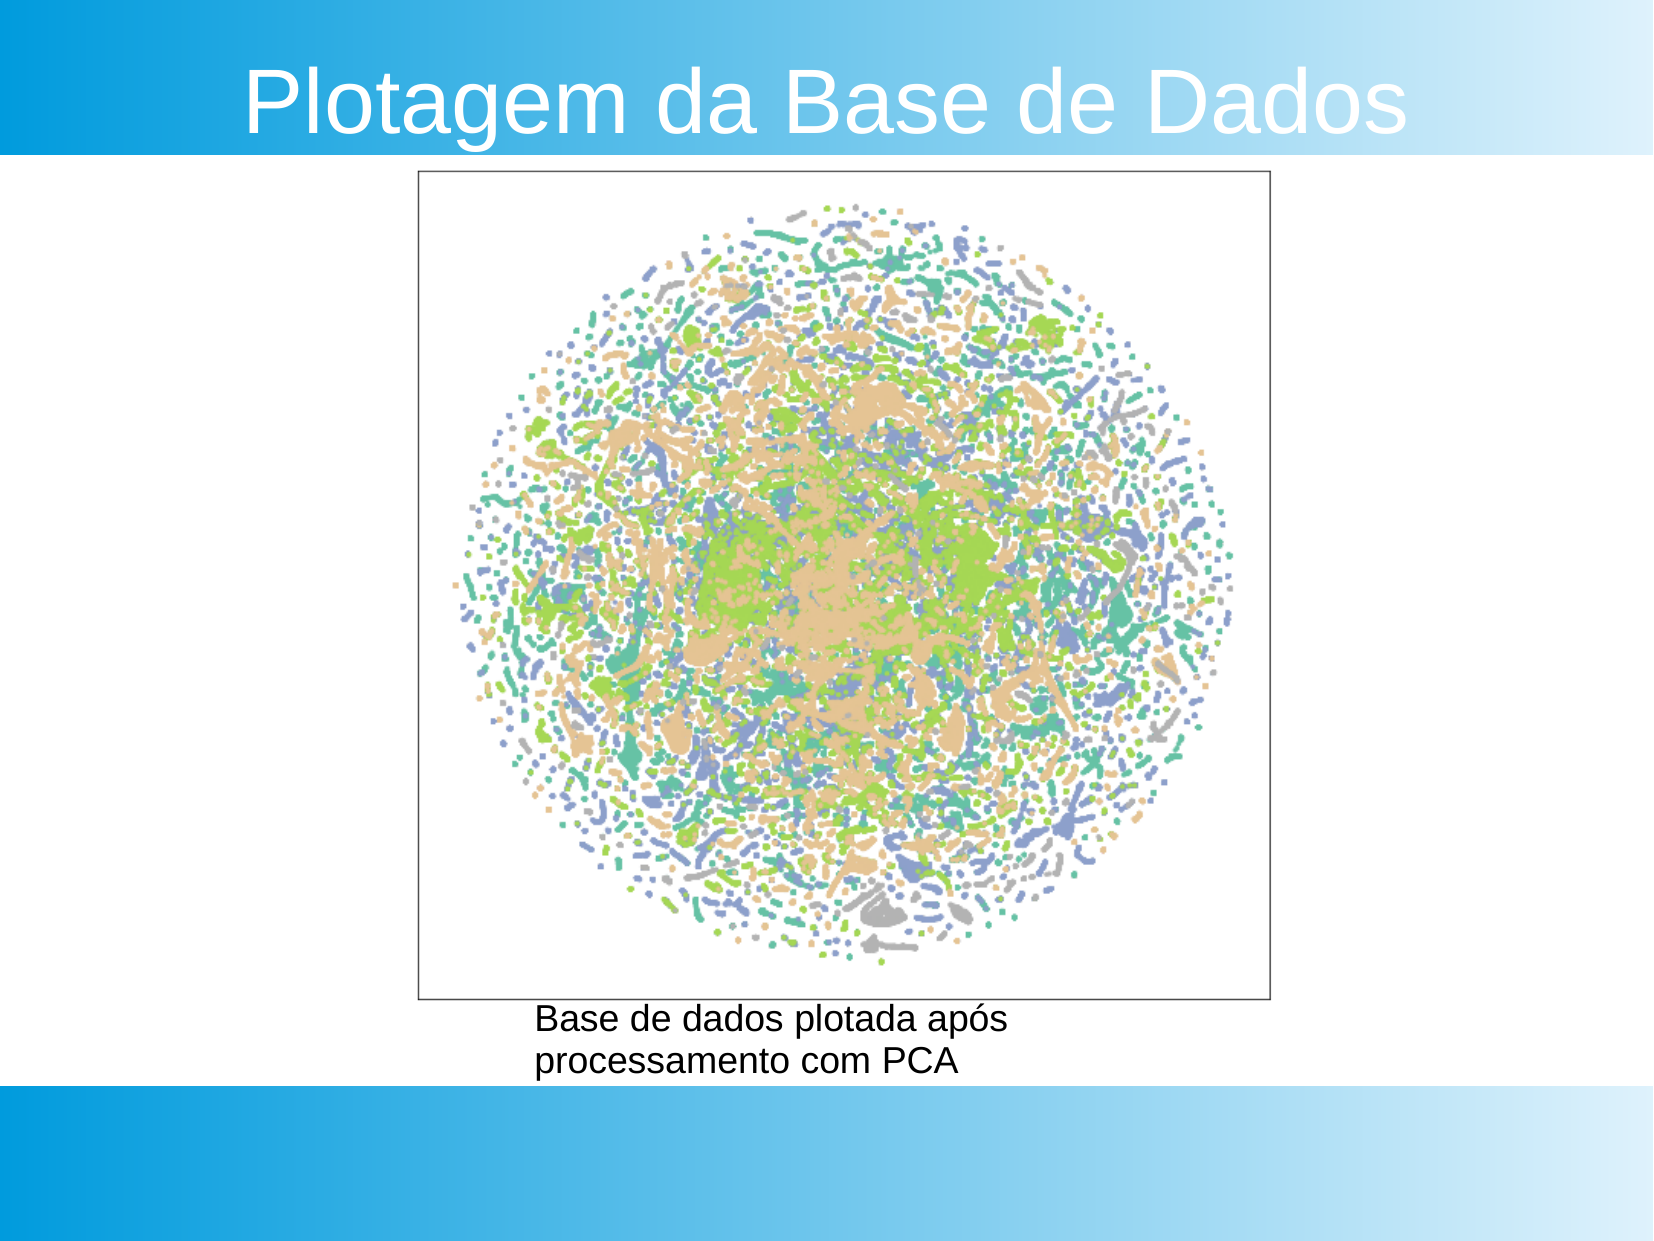

# Plotagem da Base de Dados
Base de dados plotada após processamento com PCA